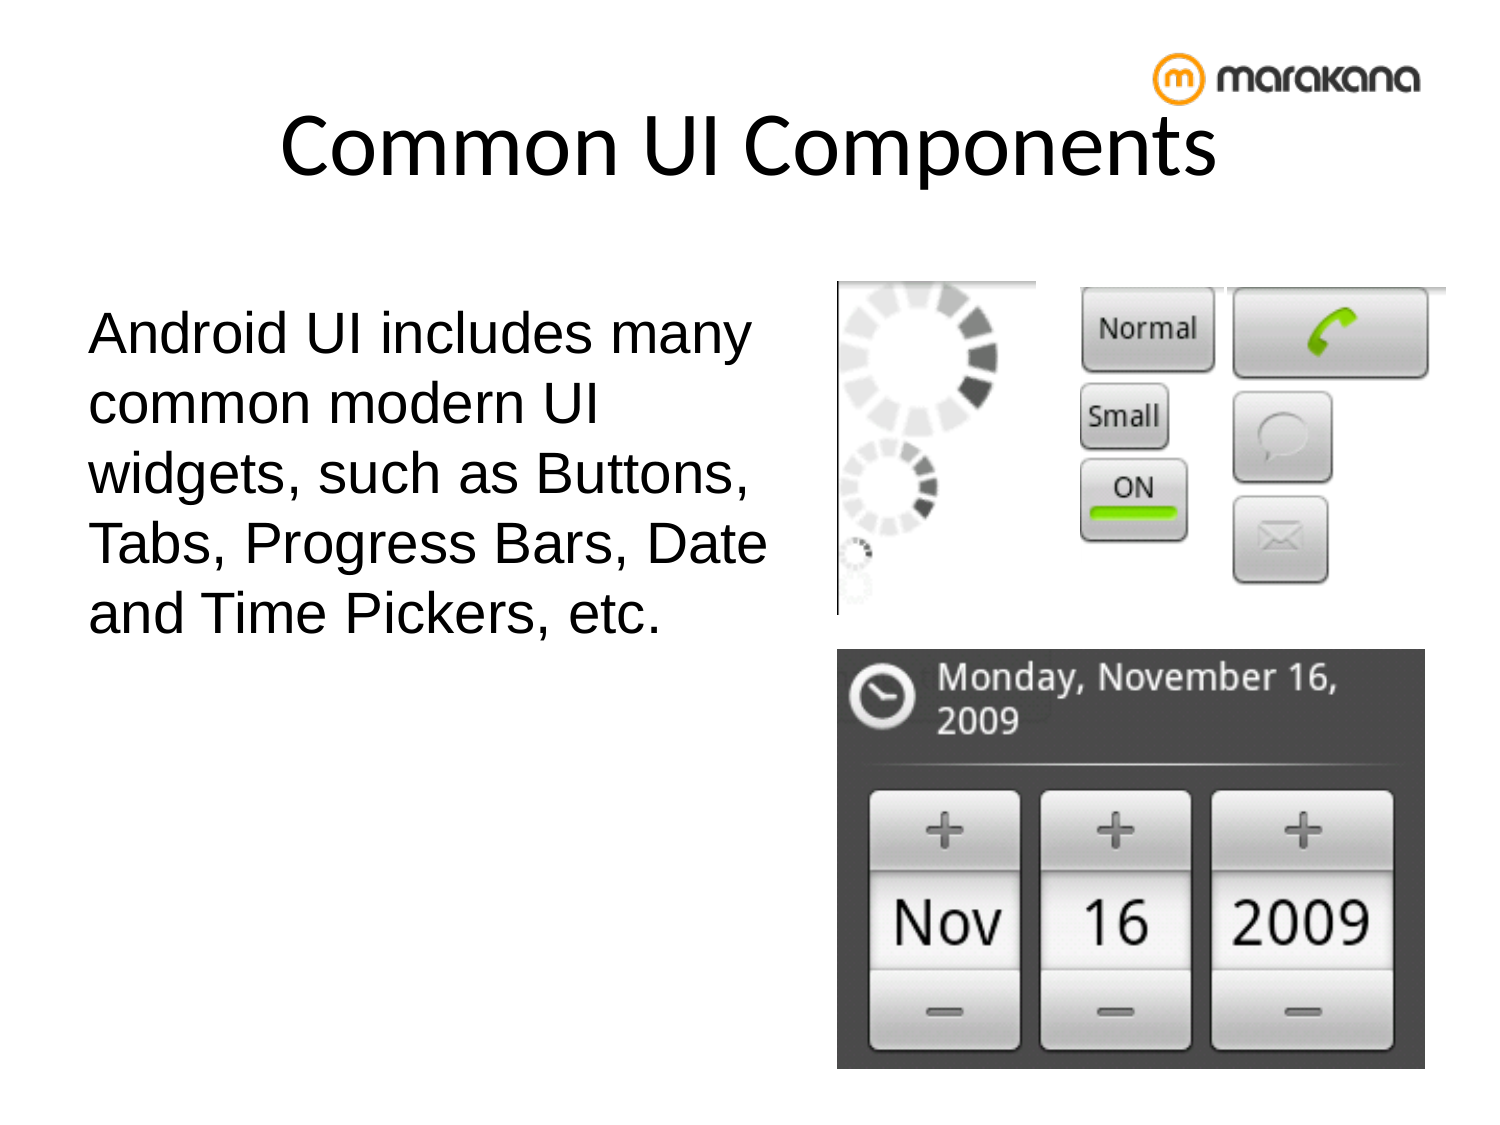

# Common UI Components
Android UI includes many common modern UI widgets, such as Buttons, Tabs, Progress Bars, Date and Time Pickers, etc.